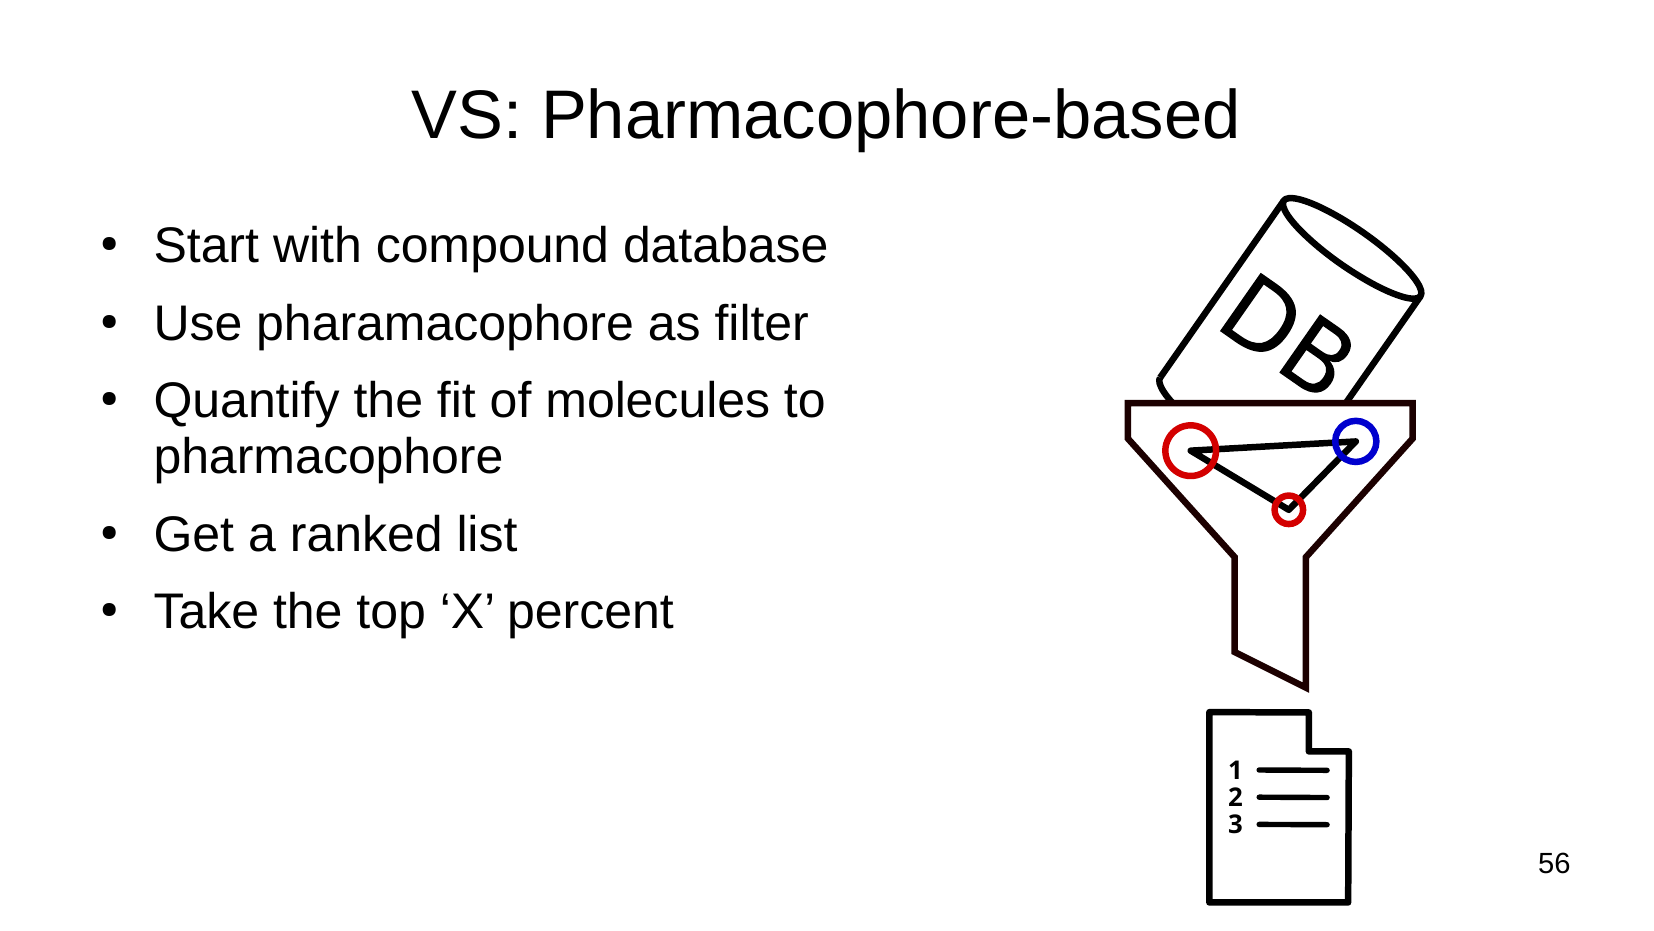

# VS: Pharmacophore-based
Start with compound database
Use pharamacophore as filter
Quantify the fit of molecules to pharmacophore
Get a ranked list
Take the top ‘X’ percent
56